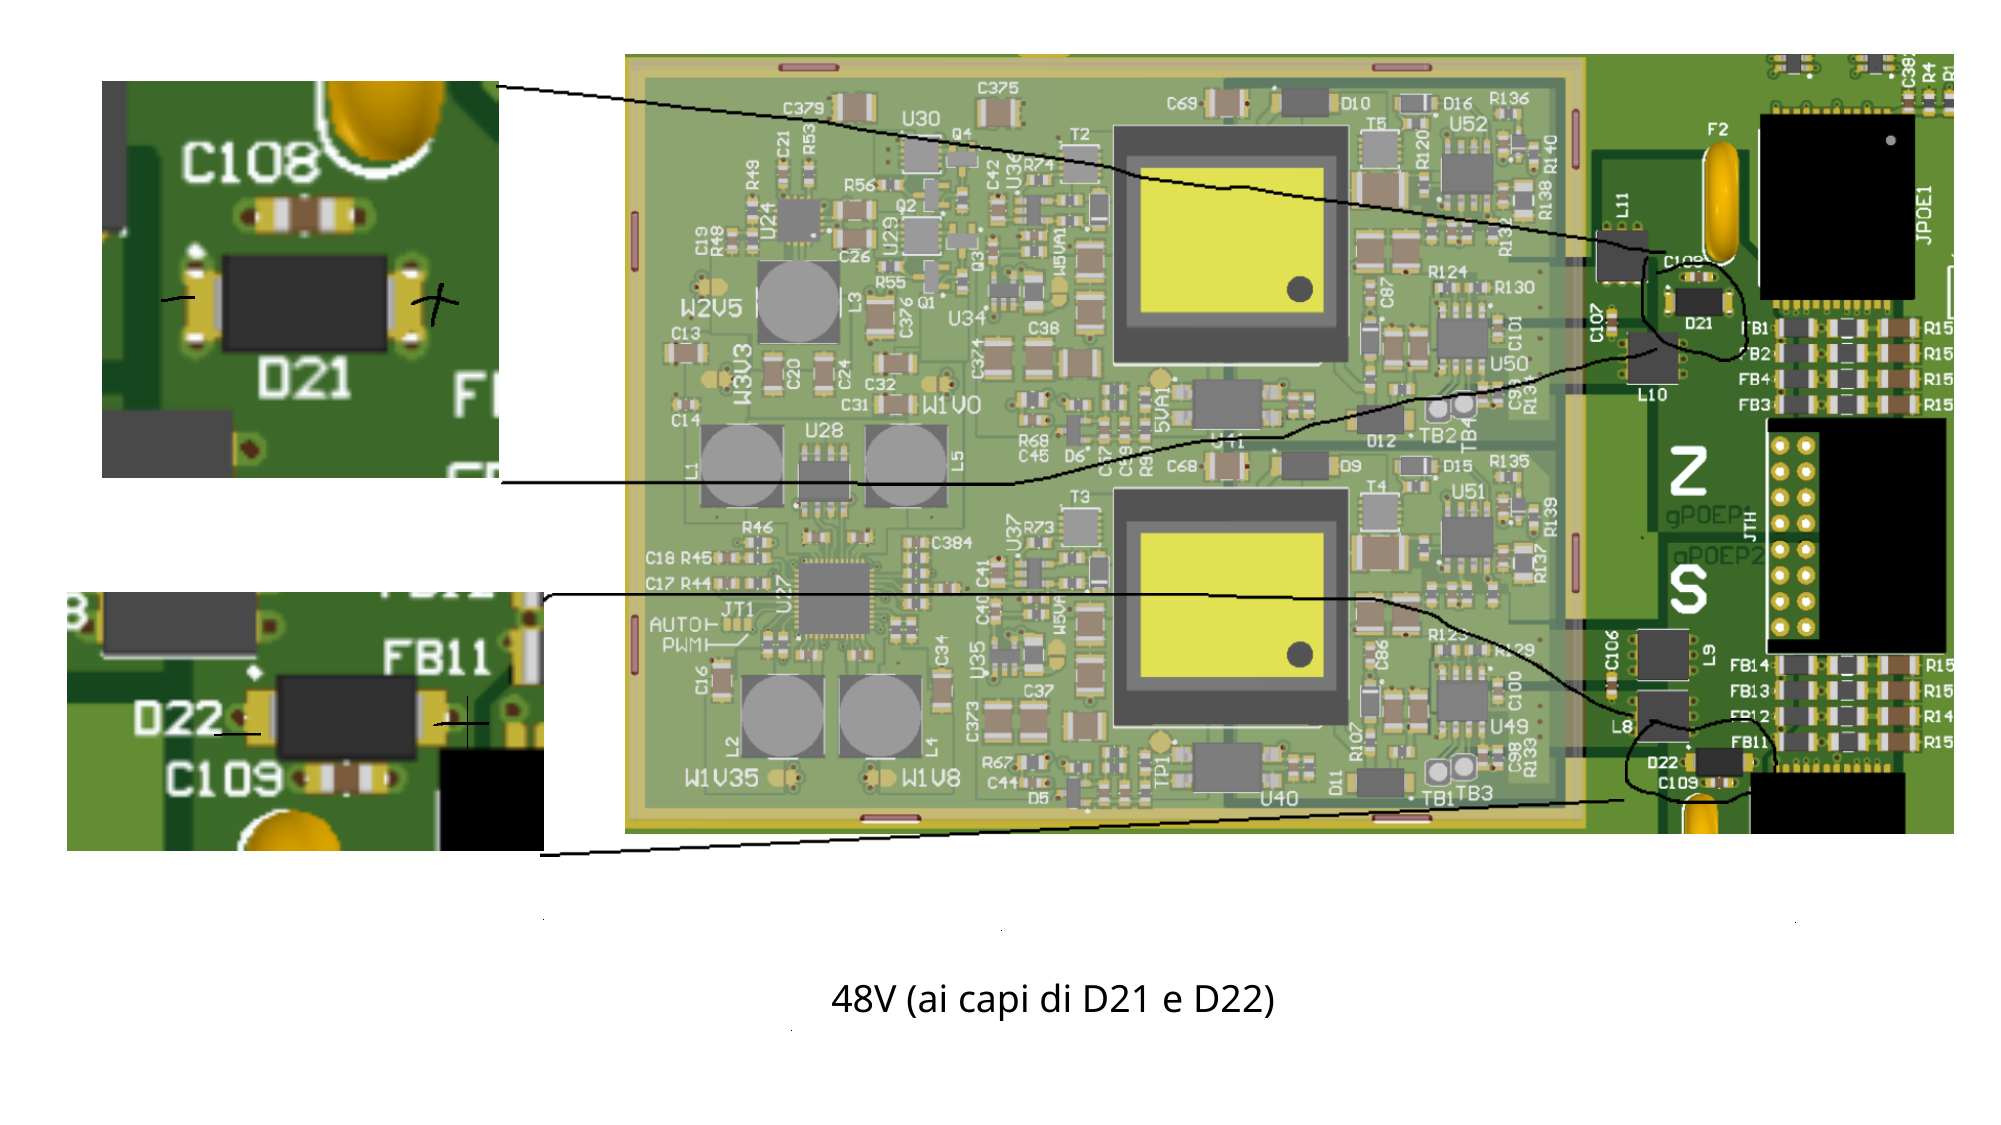

#
48V (ai capi di D21 e D22)